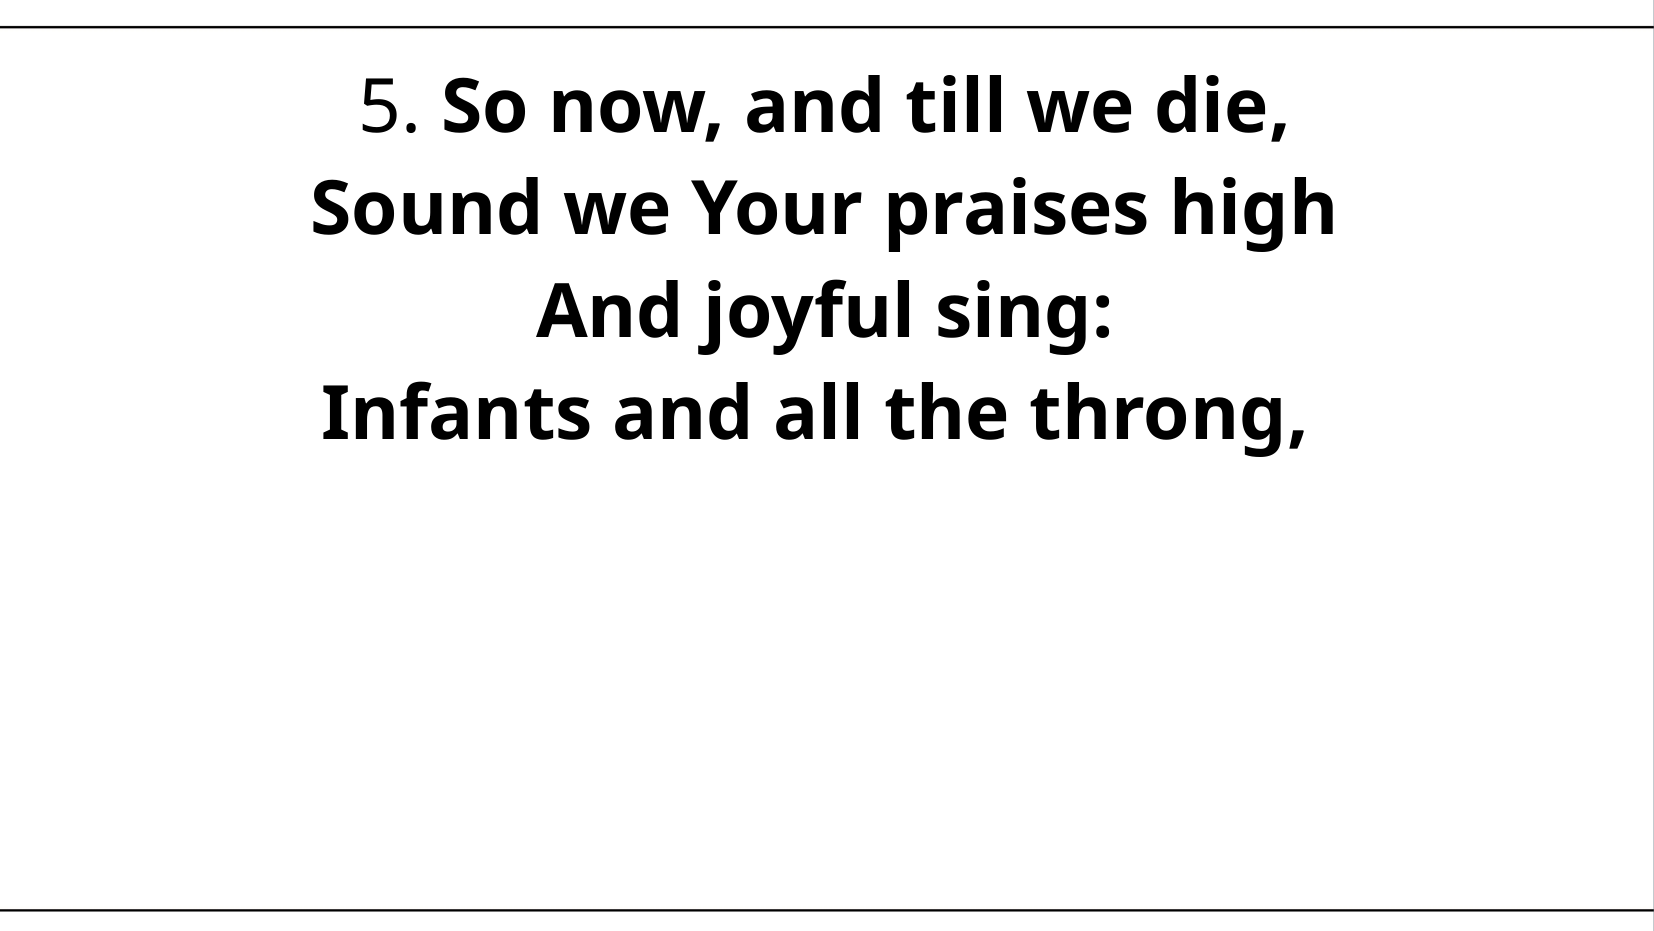

5. So now, and till we die,
Sound we Your praises high
And joyful sing:
Infants and all the throng,